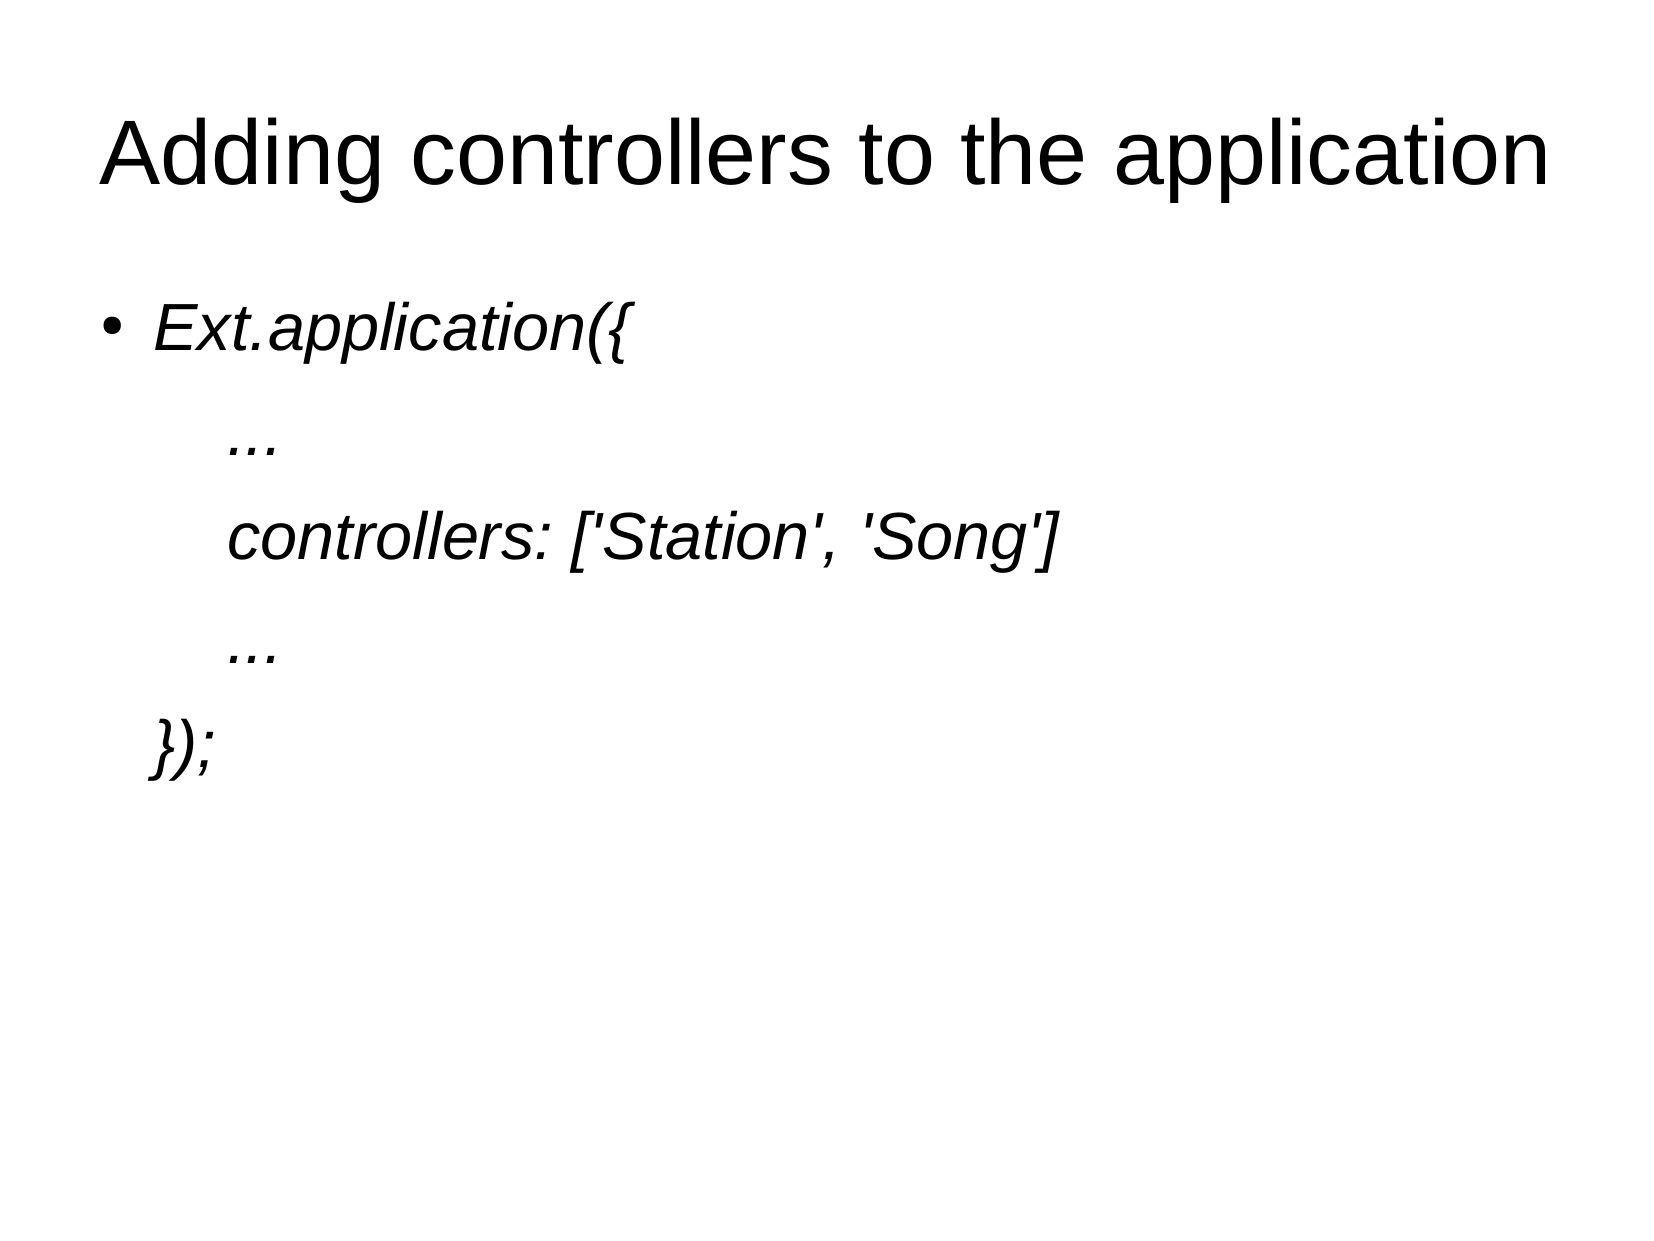

# Adding controllers to the application
Ext.application({
 ...
 controllers: ['Station', 'Song']
 ...
});